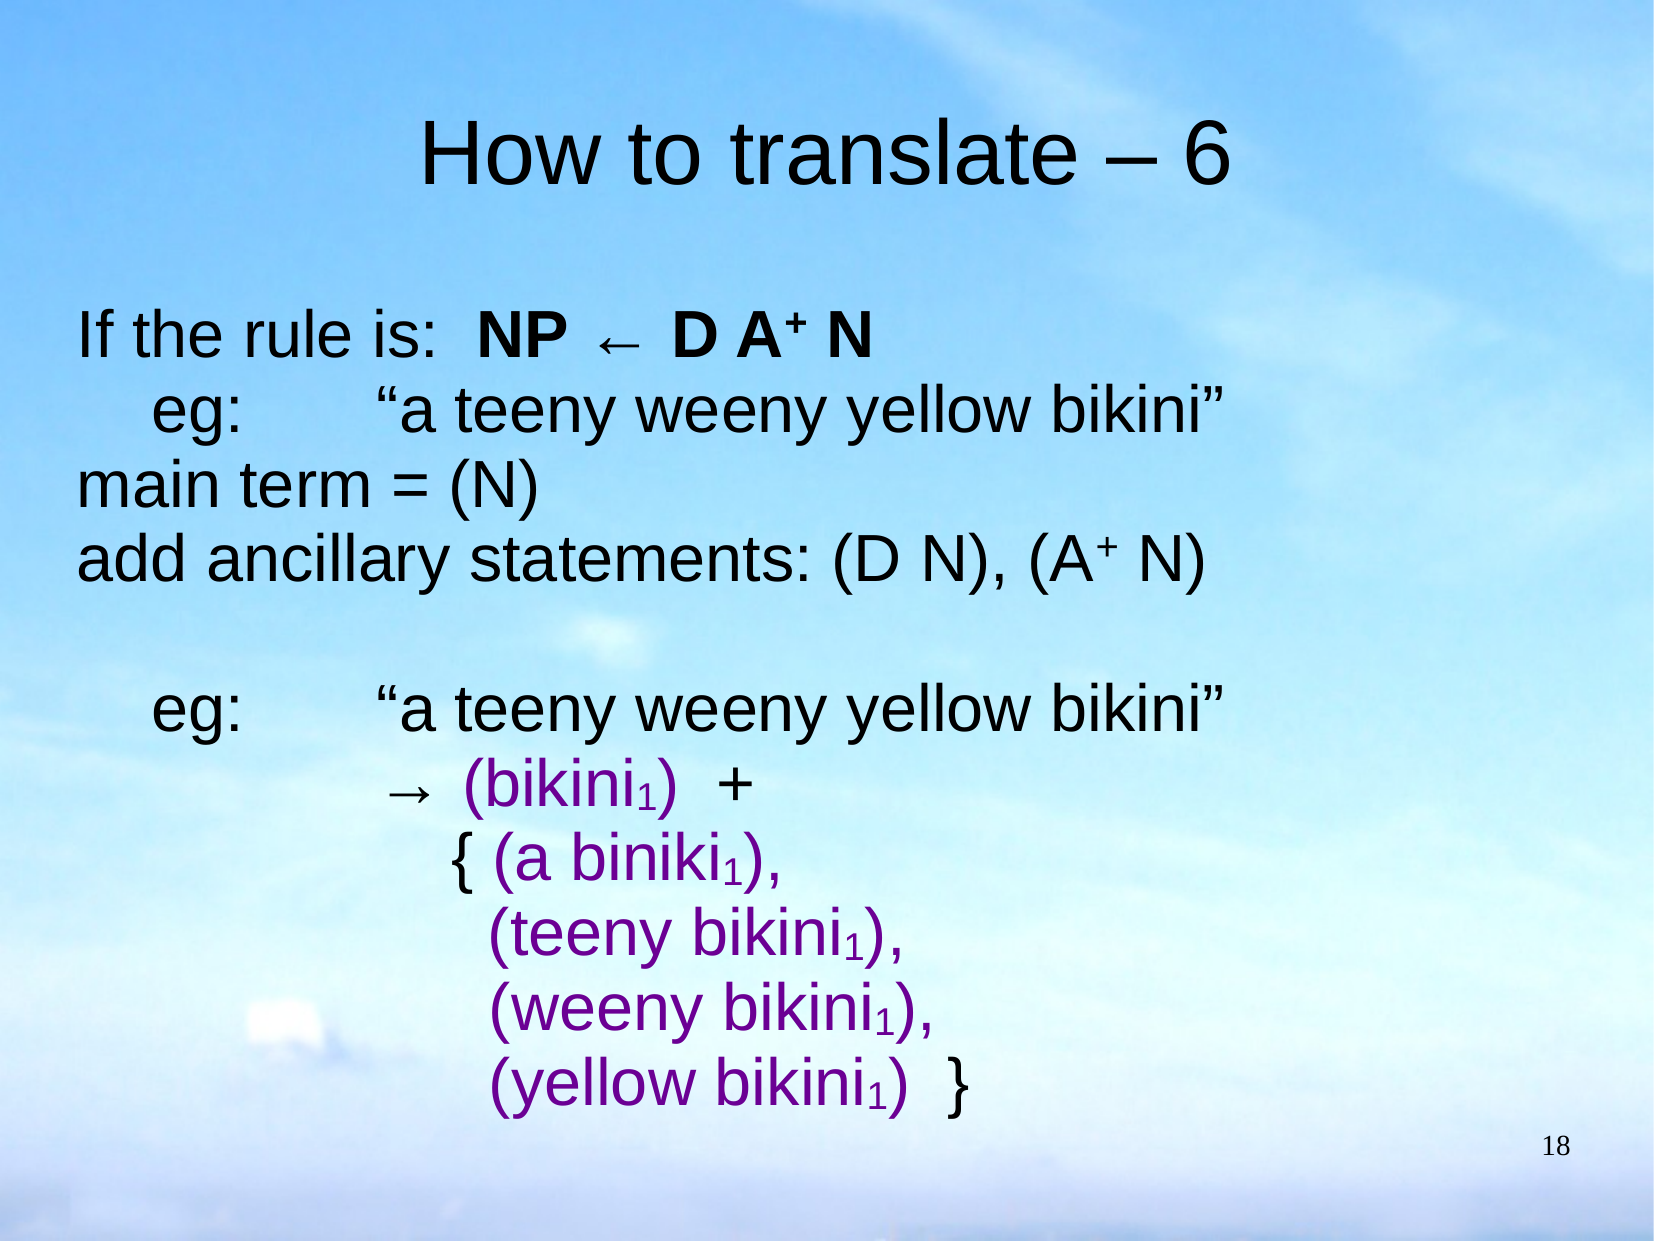

# How to translate – 6
If the rule is: NP ← D A+ N
	eg:		“a teeny weeny yellow bikini”
main term = (N)
add ancillary statements: (D N), (A+ N)
	eg:		“a teeny weeny yellow bikini”
				→ (bikini1) +
					{ (a biniki1),
				 (teeny bikini1),
					 (weeny bikini1),
					 (yellow bikini1) }
18